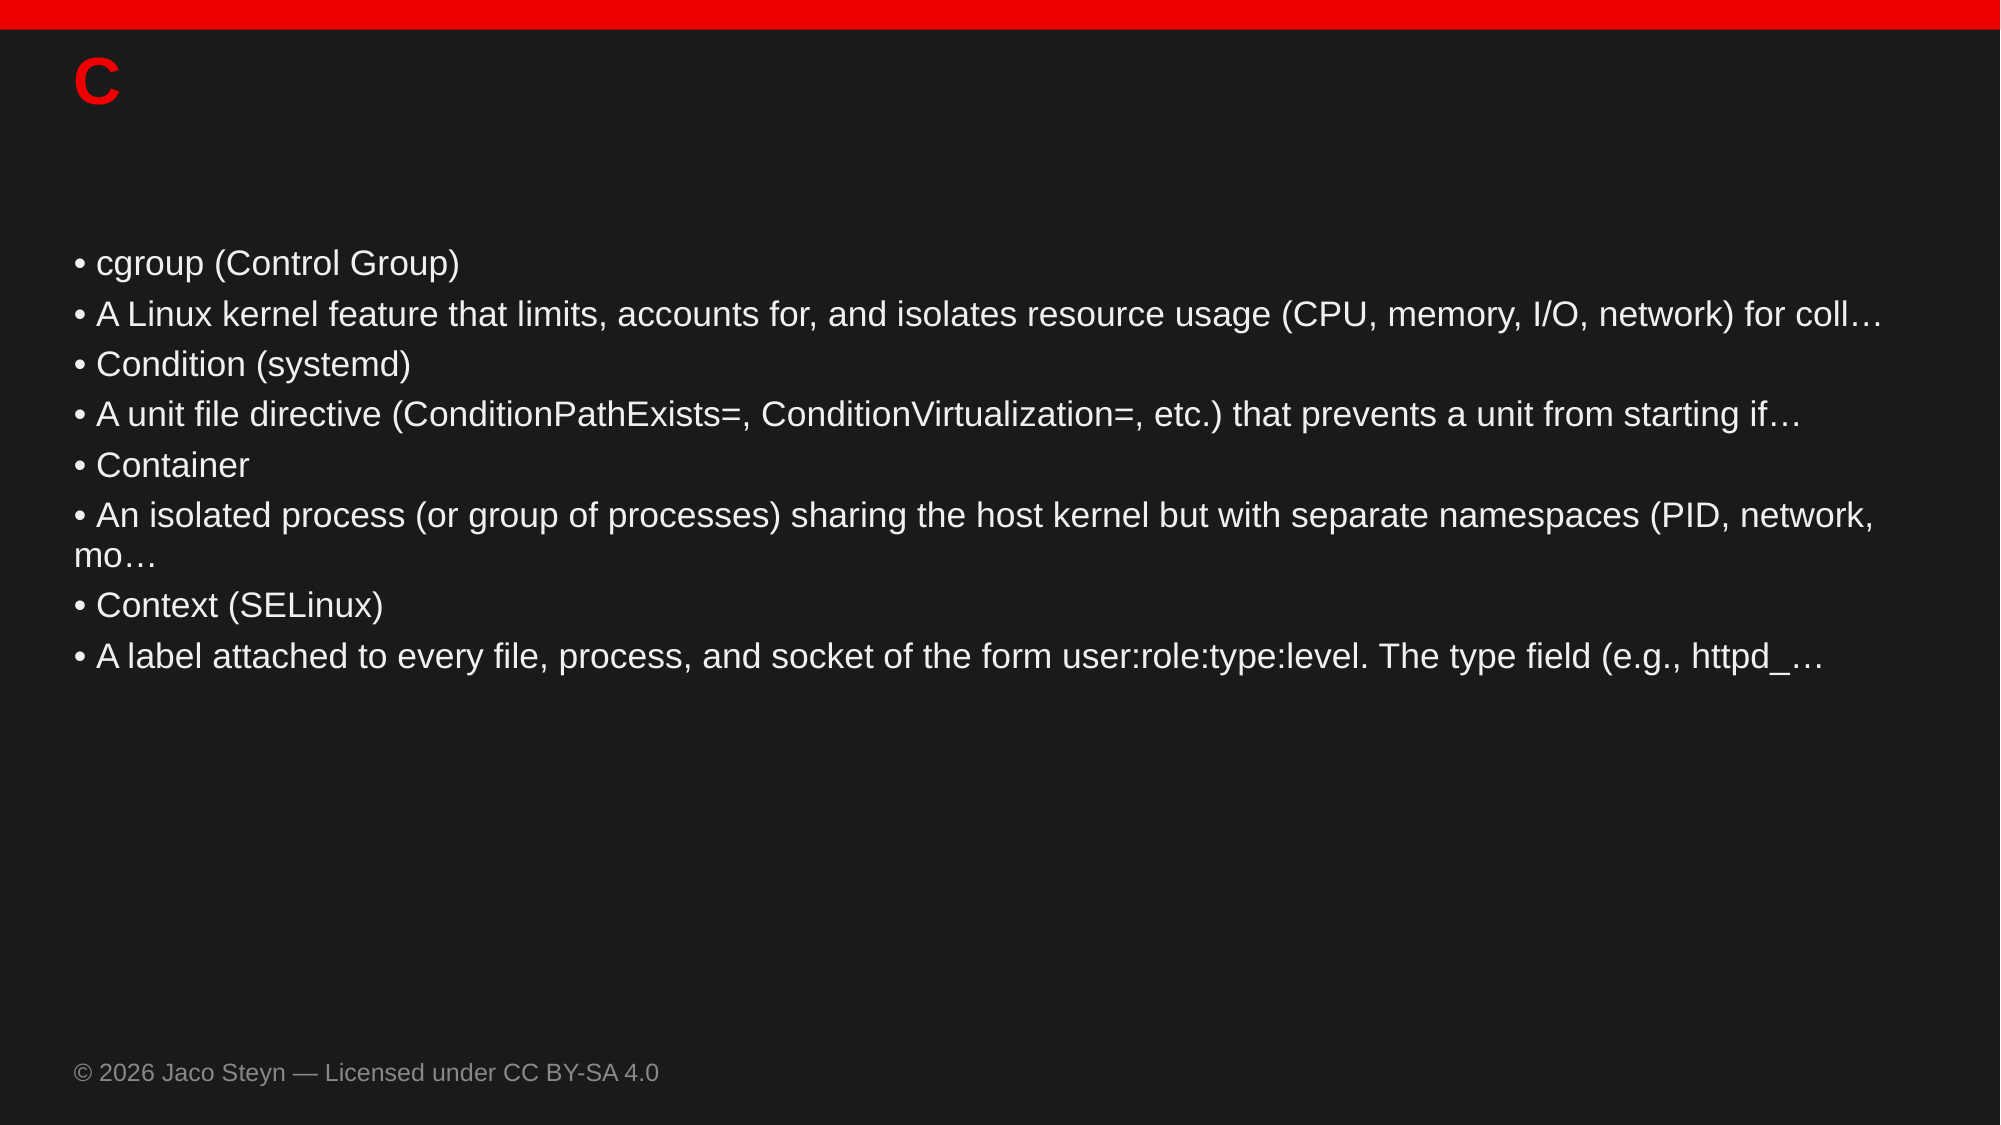

C
• cgroup (Control Group)
• A Linux kernel feature that limits, accounts for, and isolates resource usage (CPU, memory, I/O, network) for coll…
• Condition (systemd)
• A unit file directive (ConditionPathExists=, ConditionVirtualization=, etc.) that prevents a unit from starting if…
• Container
• An isolated process (or group of processes) sharing the host kernel but with separate namespaces (PID, network, mo…
• Context (SELinux)
• A label attached to every file, process, and socket of the form user:role:type:level. The type field (e.g., httpd_…
© 2026 Jaco Steyn — Licensed under CC BY-SA 4.0